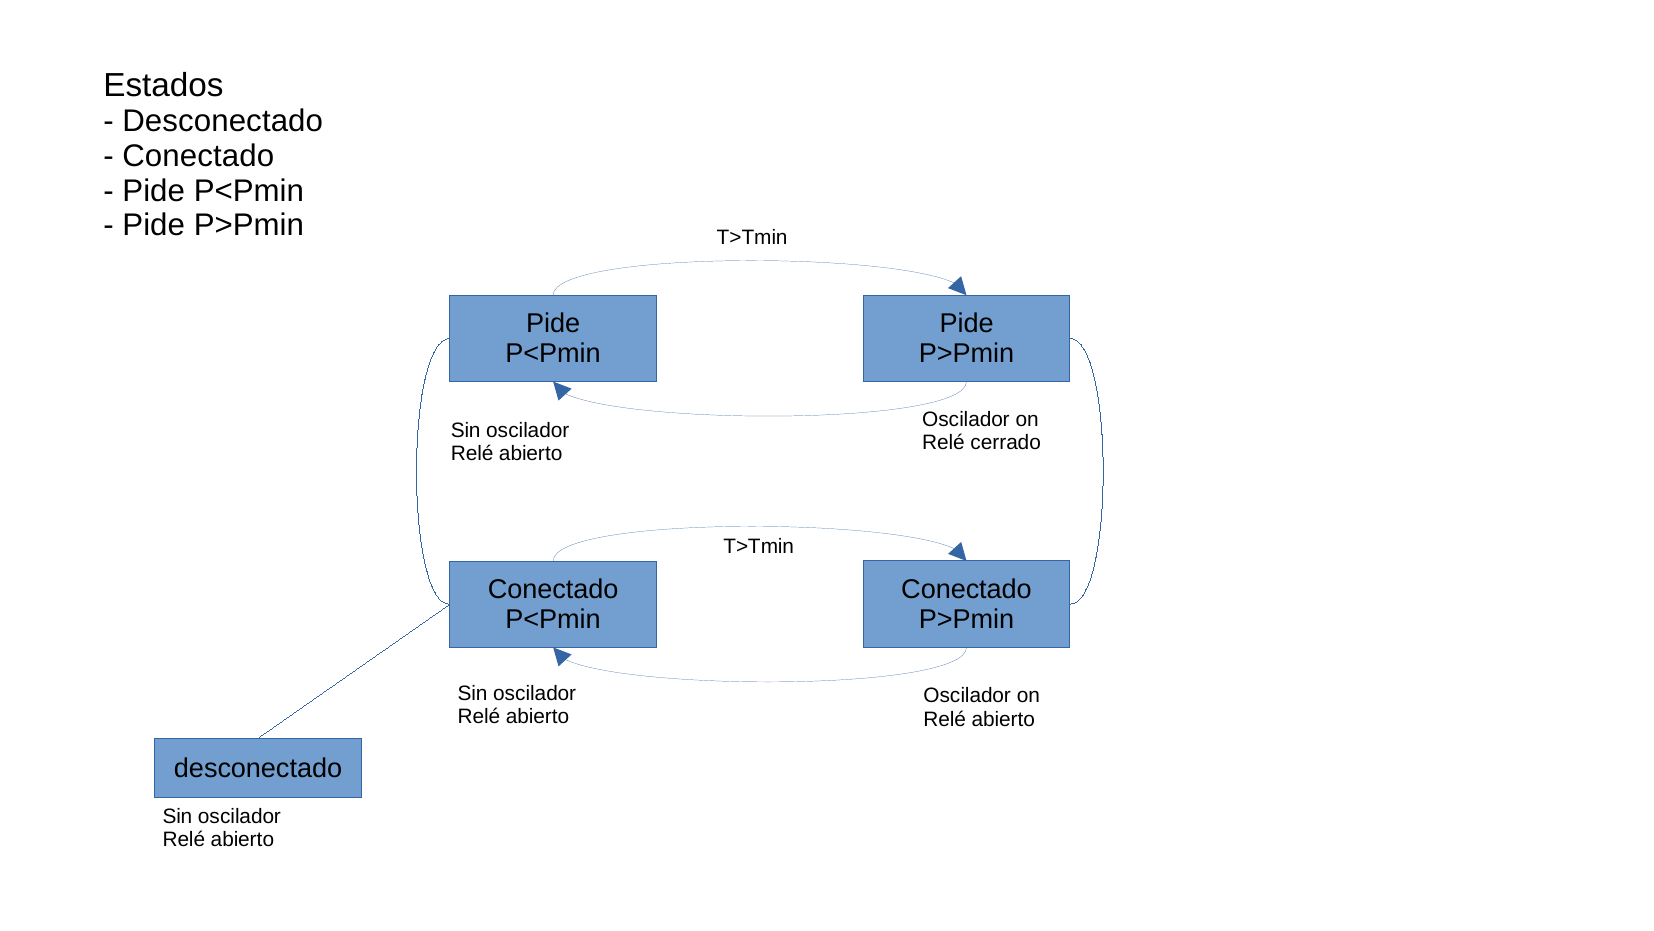

Estados
- Desconectado
- Conectado
- Pide P<Pmin
- Pide P>Pmin
T>Tmin
Pide
P<Pmin
Pide
P>Pmin
Oscilador on
Relé cerrado
Sin oscilador
Relé abierto
T>Tmin
Conectado
P>Pmin
Conectado
P<Pmin
Conectado
P>Pmin
Sin oscilador
Relé abierto
Oscilador on
Relé abierto
desconectado
Sin oscilador
Relé abierto